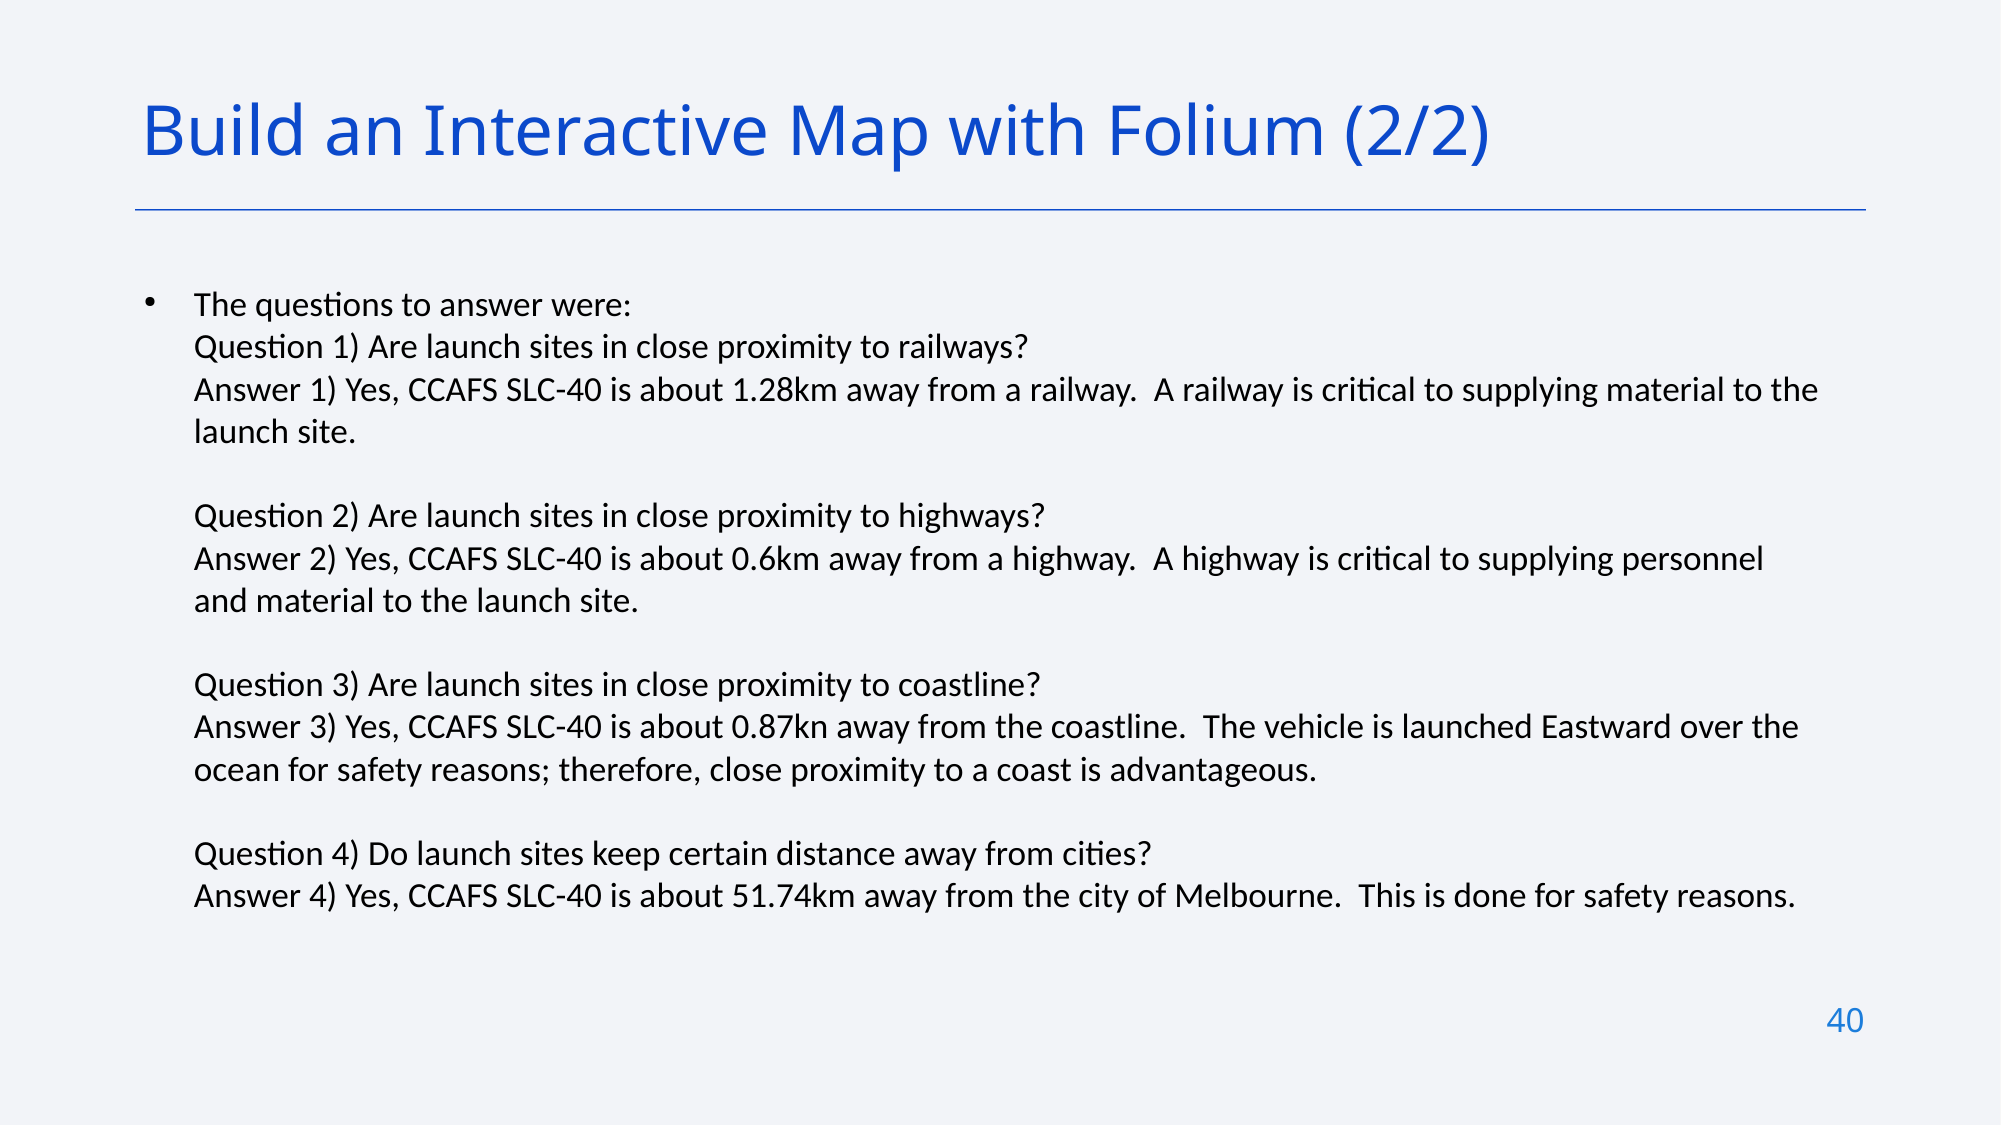

Build an Interactive Map with Folium (2/2)
# The questions to answer were:
Question 1) Are launch sites in close proximity to railways?
Answer 1) Yes, CCAFS SLC-40 is about 1.28km away from a railway. A railway is critical to supplying material to the launch site.
Question 2) Are launch sites in close proximity to highways?
Answer 2) Yes, CCAFS SLC-40 is about 0.6km away from a highway. A highway is critical to supplying personnel and material to the launch site.
Question 3) Are launch sites in close proximity to coastline?
Answer 3) Yes, CCAFS SLC-40 is about 0.87kn away from the coastline. The vehicle is launched Eastward over the ocean for safety reasons; therefore, close proximity to a coast is advantageous.
Question 4) Do launch sites keep certain distance away from cities?
Answer 4) Yes, CCAFS SLC-40 is about 51.74km away from the city of Melbourne. This is done for safety reasons.
40